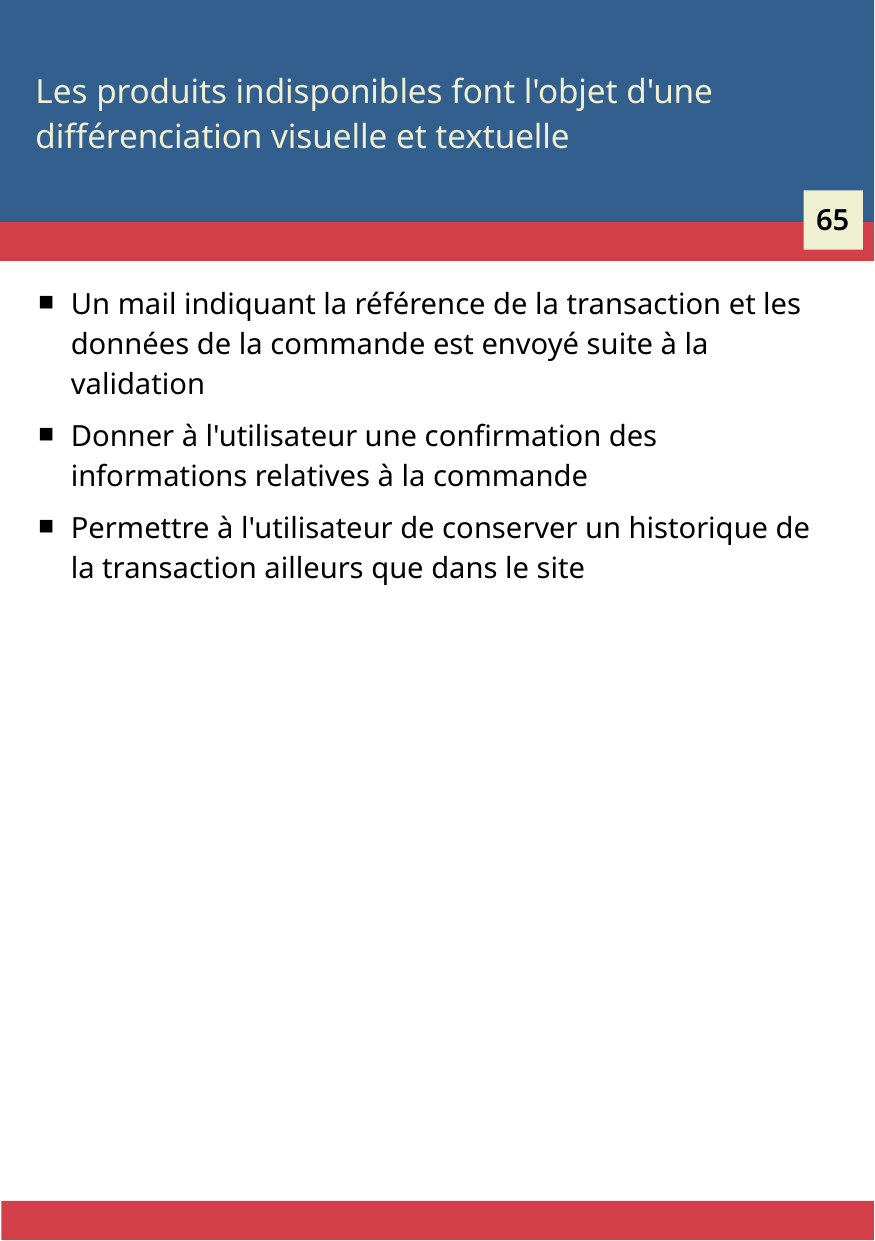

# Les produits indisponibles font l'objet d'une différenciation visuelle et textuelle
65
Un mail indiquant la référence de la transaction et les données de la commande est envoyé suite à la validation
Donner à l'utilisateur une confirmation des informations relatives à la commande
Permettre à l'utilisateur de conserver un historique de la transaction ailleurs que dans le site